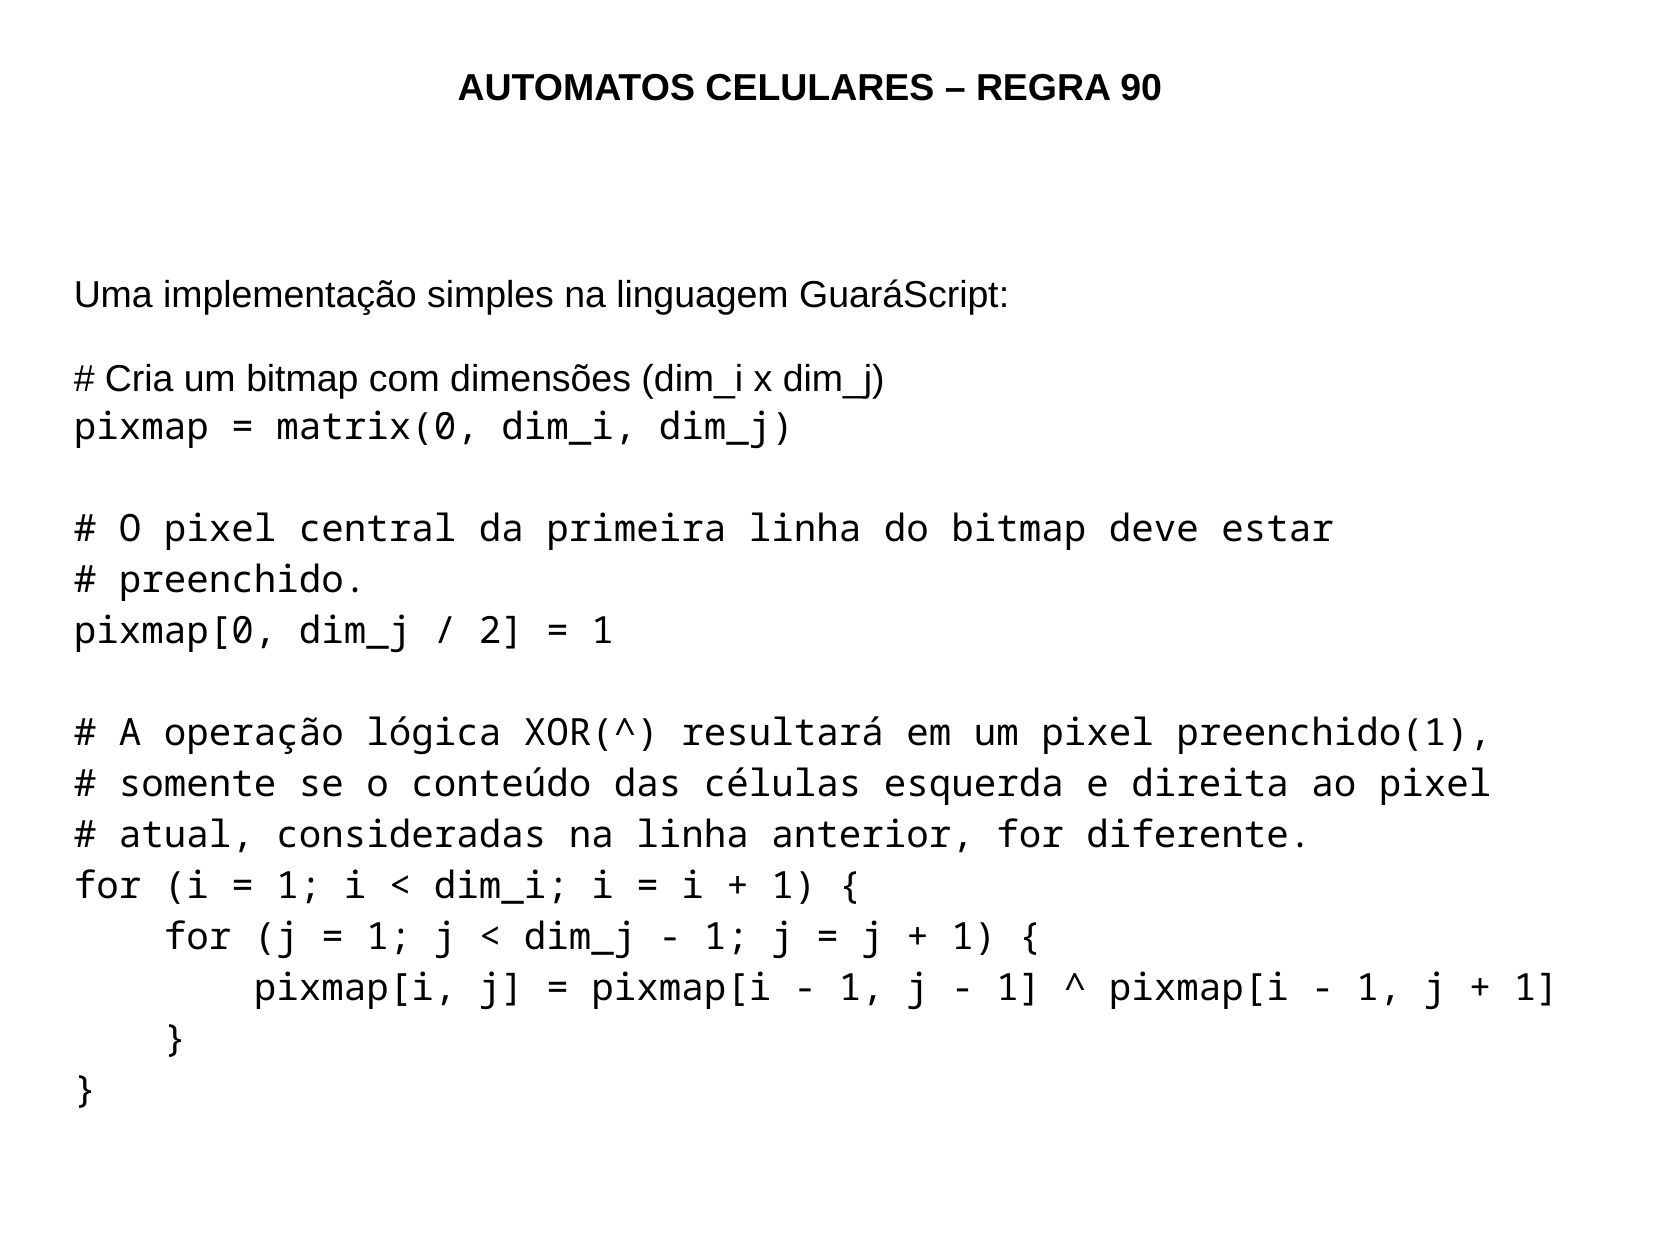

AUTOMATOS CELULARES – REGRA 90
Uma implementação simples na linguagem GuaráScript:
# Cria um bitmap com dimensões (dim_i x dim_j)
pixmap = matrix(0, dim_i, dim_j)
# O pixel central da primeira linha do bitmap deve estar
# preenchido.
pixmap[0, dim_j / 2] = 1
# A operação lógica XOR(^) resultará em um pixel preenchido(1),
# somente se o conteúdo das células esquerda e direita ao pixel
# atual, consideradas na linha anterior, for diferente.
for (i = 1; i < dim_i; i = i + 1) {
 for (j = 1; j < dim_j - 1; j = j + 1) {
 pixmap[i, j] = pixmap[i - 1, j - 1] ^ pixmap[i - 1, j + 1]
 }
}